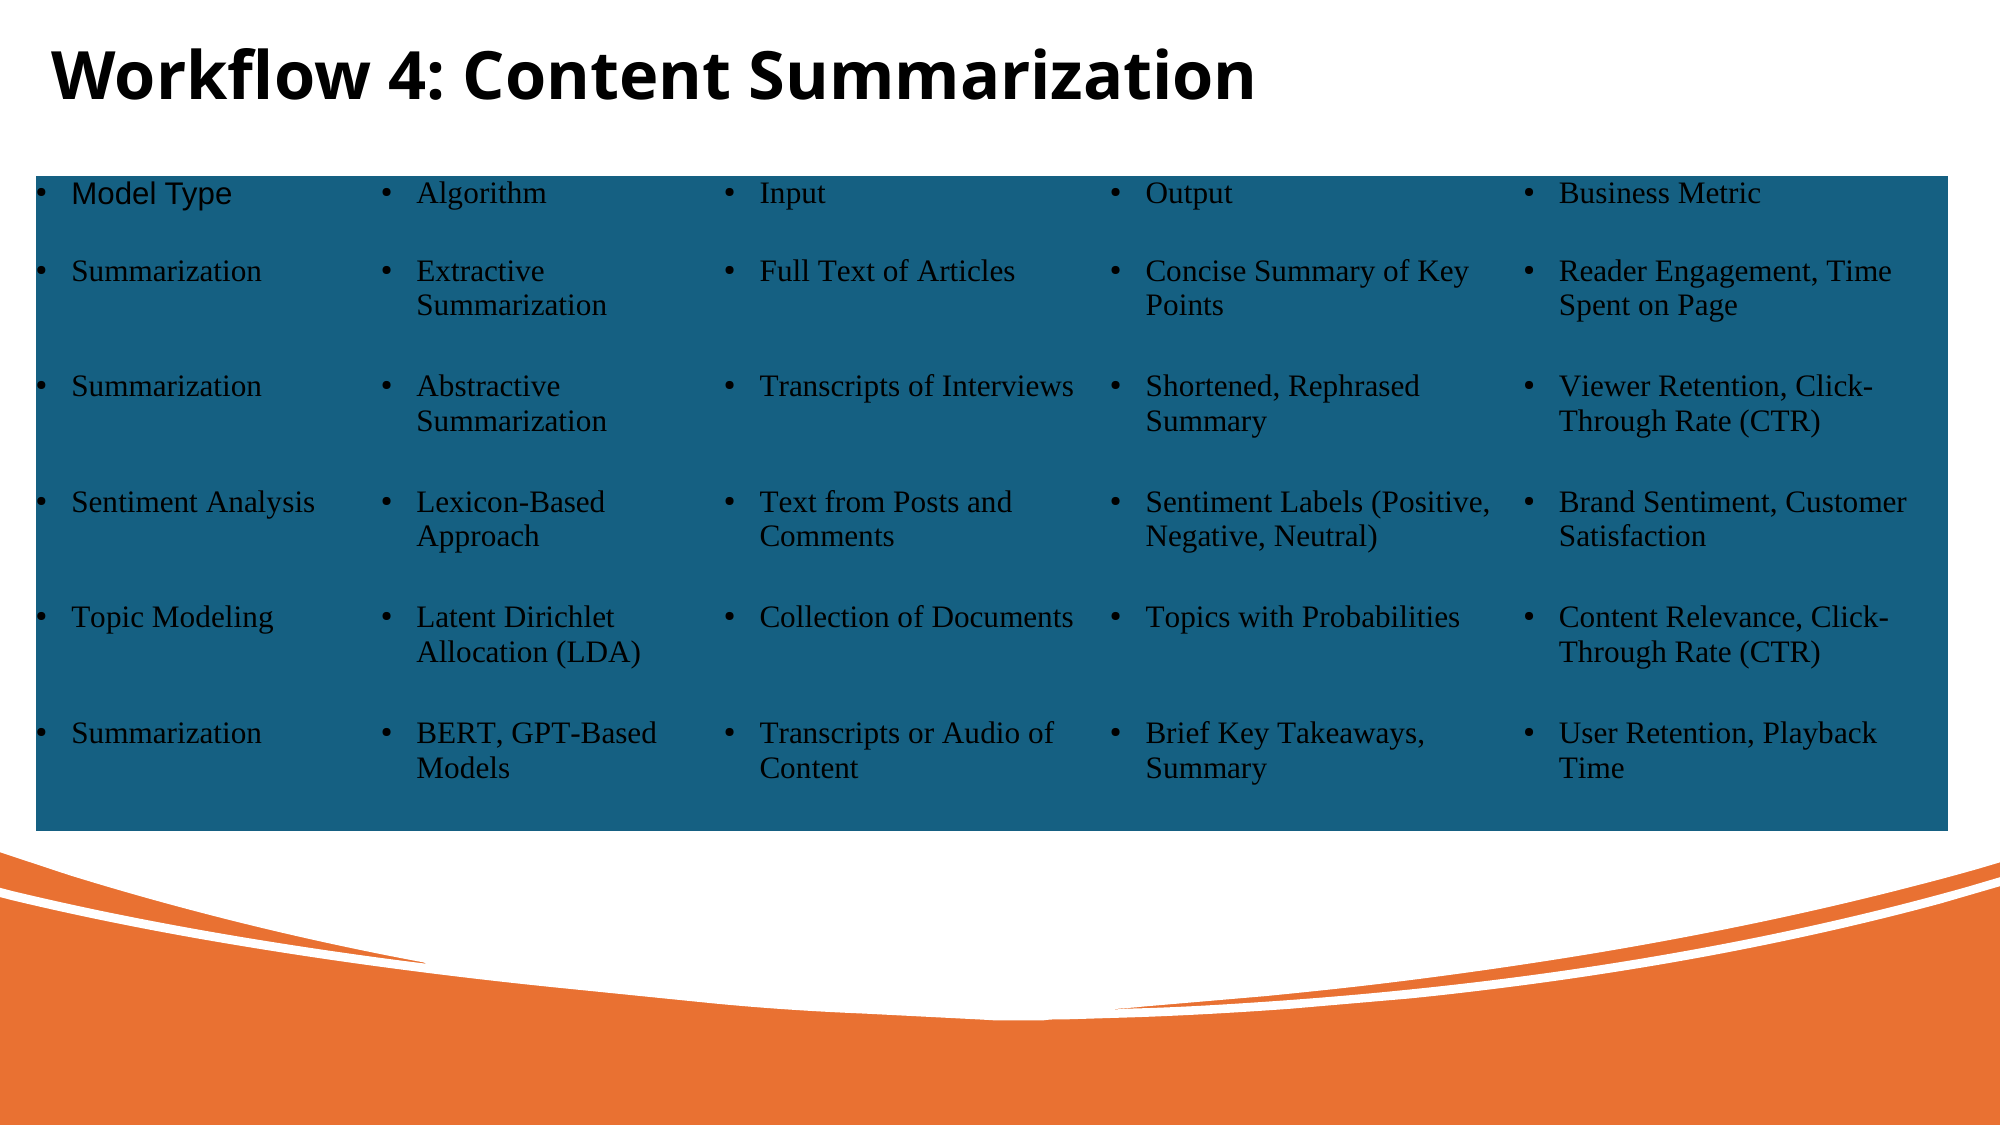

Workflow 4: Content Summarization​​
| Model Type | Algorithm | Input | Output | Business Metric |
| --- | --- | --- | --- | --- |
| Summarization | Extractive Summarization | Full Text of Articles | Concise Summary of Key Points | Reader Engagement, Time Spent on Page |
| Summarization | Abstractive Summarization | Transcripts of Interviews | Shortened, Rephrased Summary | Viewer Retention, Click-Through Rate (CTR) |
| Sentiment Analysis | Lexicon-Based Approach | Text from Posts and Comments | Sentiment Labels (Positive, Negative, Neutral) | Brand Sentiment, Customer Satisfaction |
| Topic Modeling | Latent Dirichlet Allocation (LDA) | Collection of Documents | Topics with Probabilities | Content Relevance, Click-Through Rate (CTR) |
| Summarization | BERT, GPT-Based Models | Transcripts or Audio of Content | Brief Key Takeaways, Summary | User Retention, Playback Time |